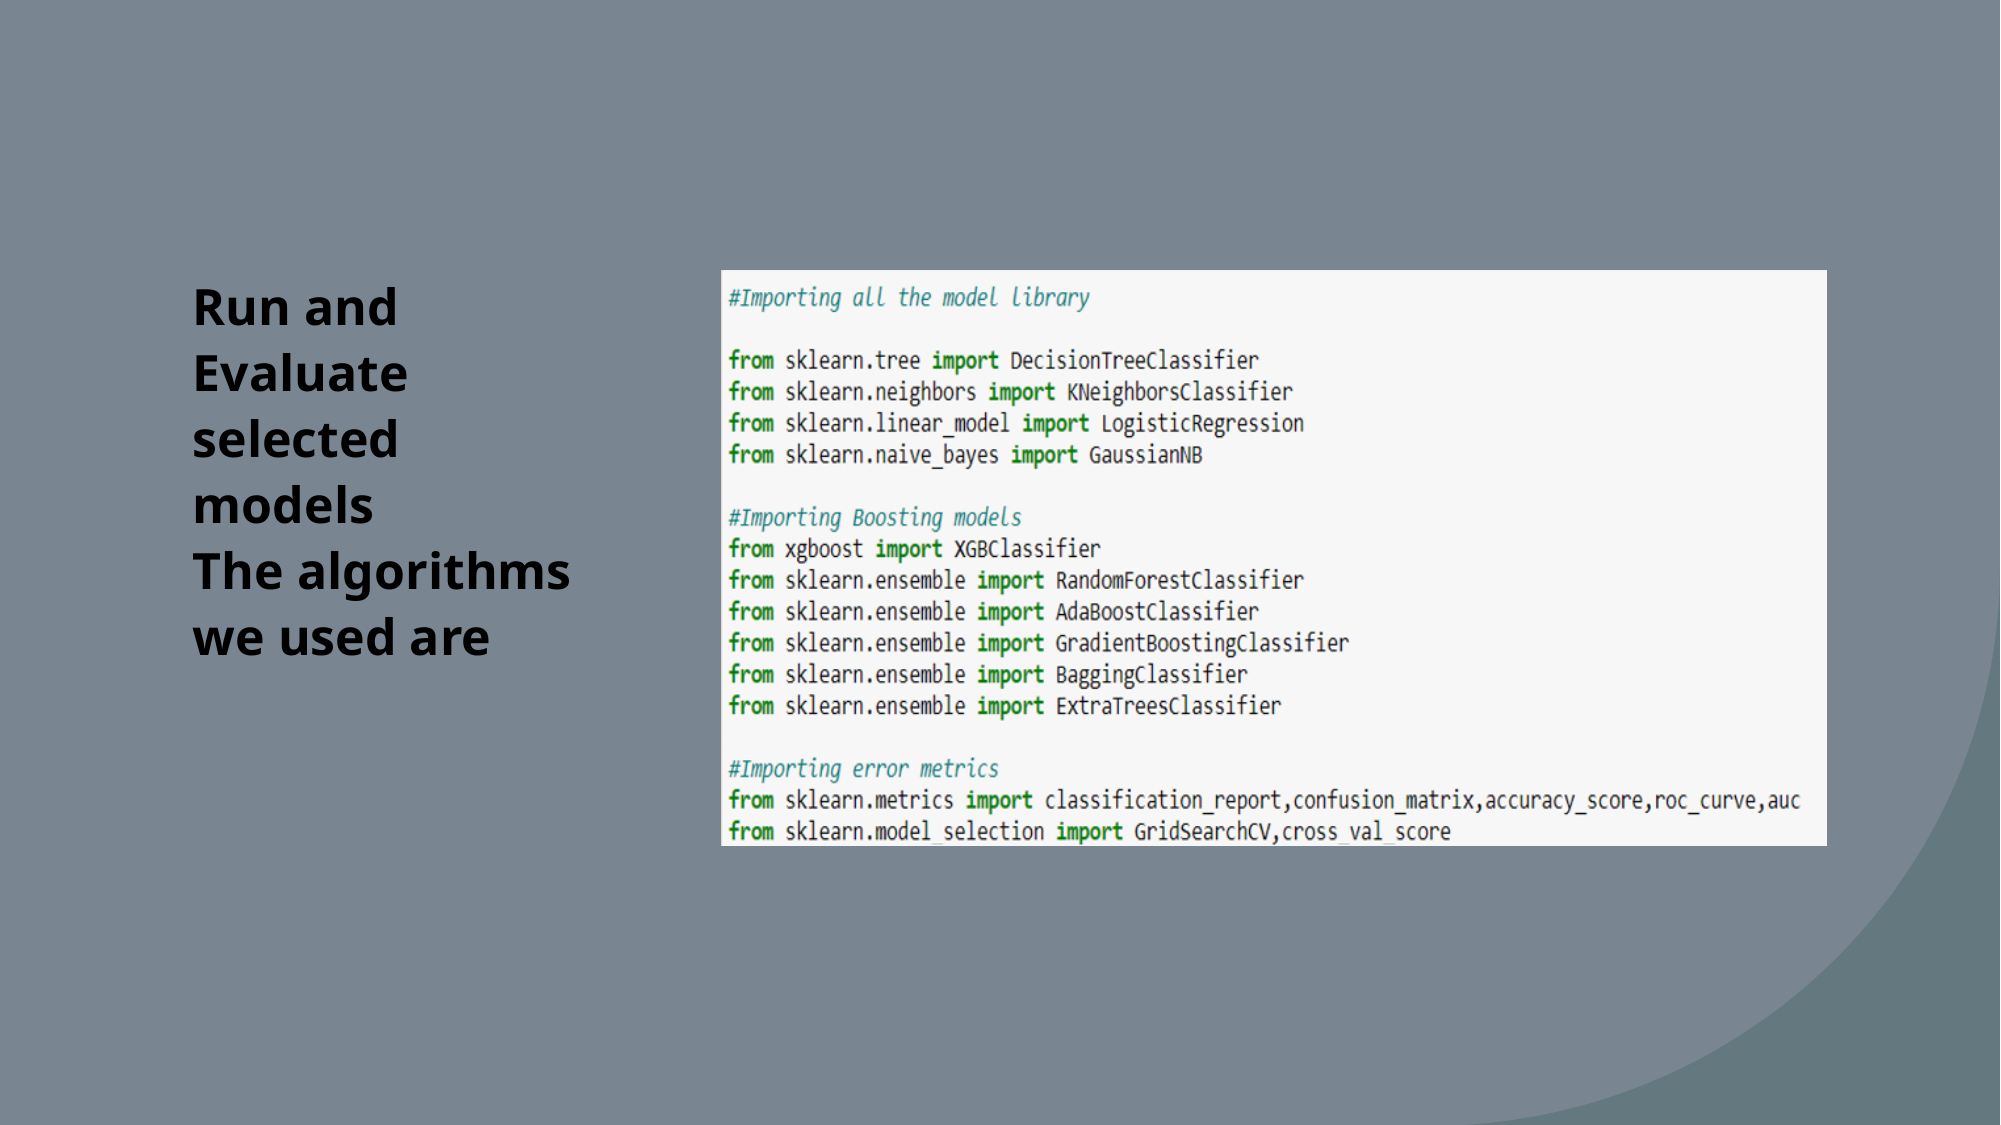

# Run and Evaluate selected models The algorithms we used are